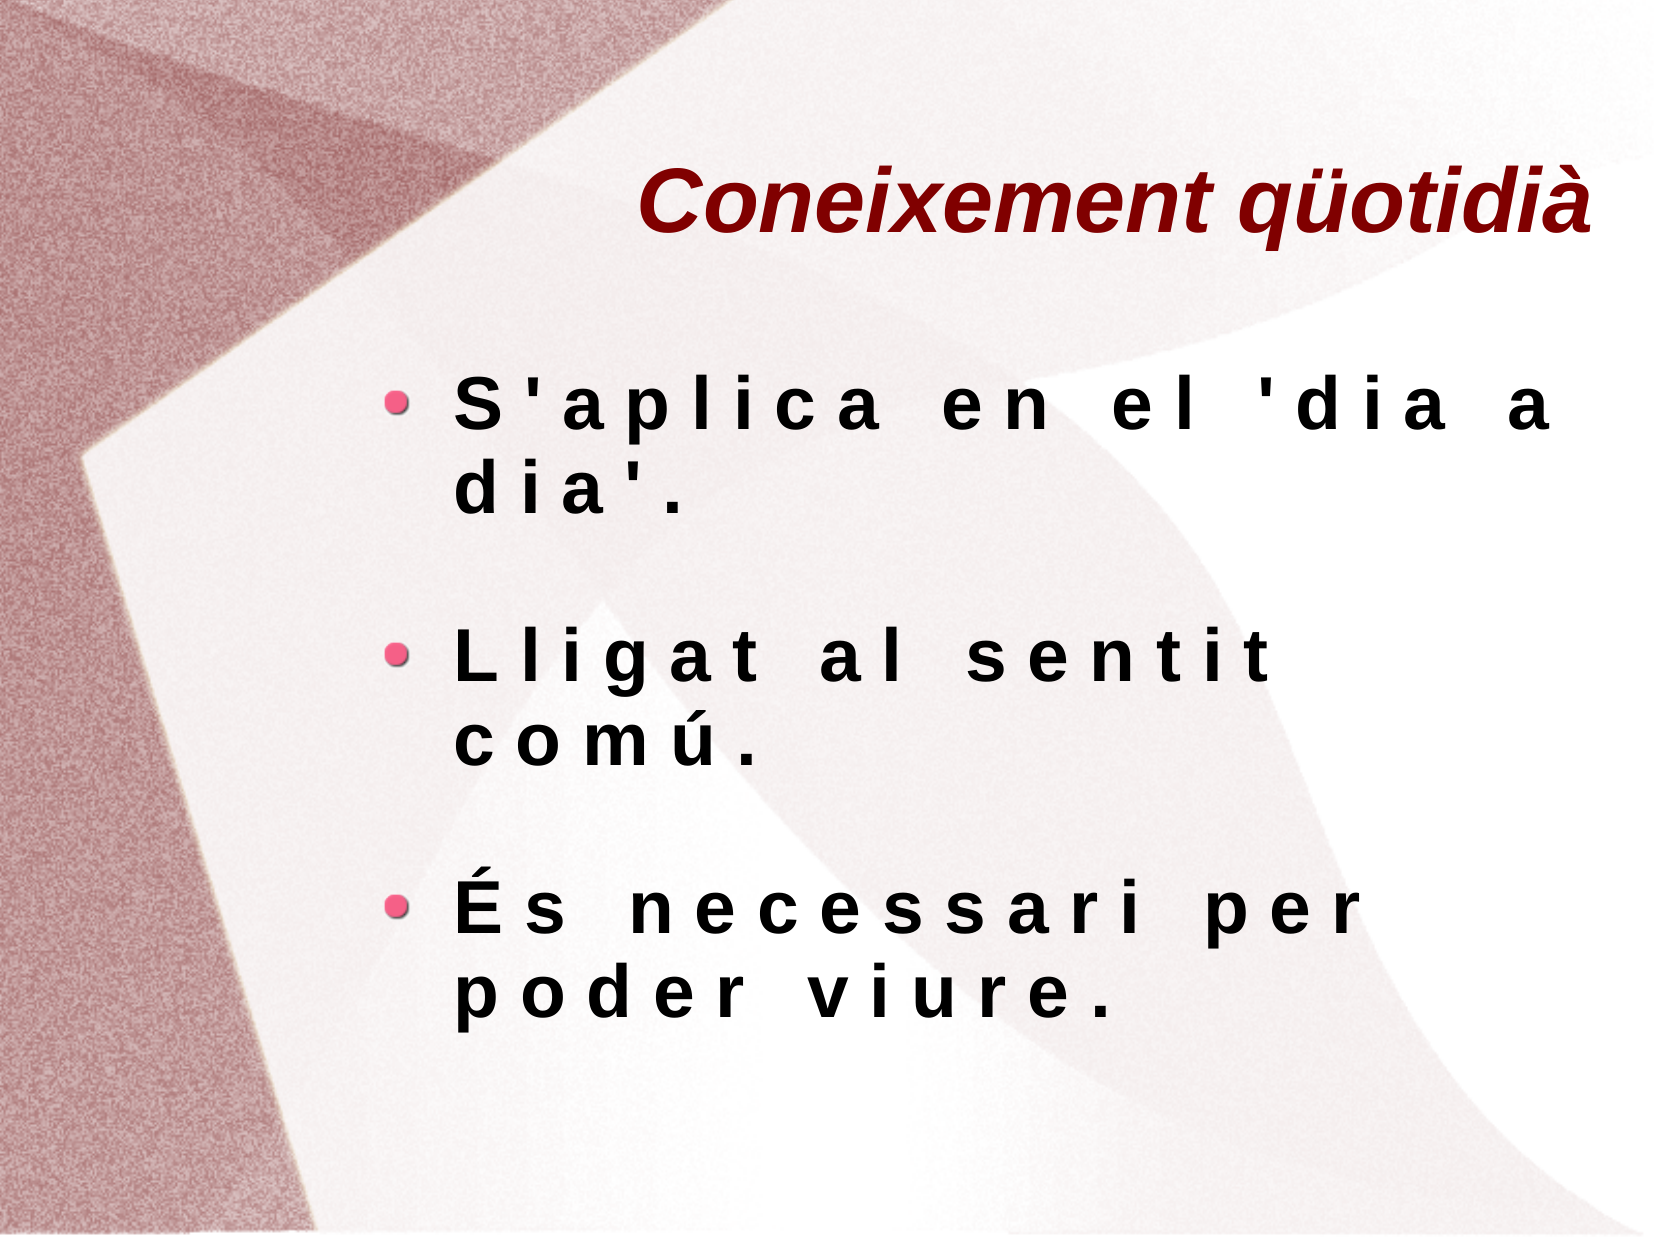

# Coneixement qüotidià
 S'aplica en el 'dia a
 dia'.
 Lligat al sentit
 comú.
 És necessari per
 poder viure.